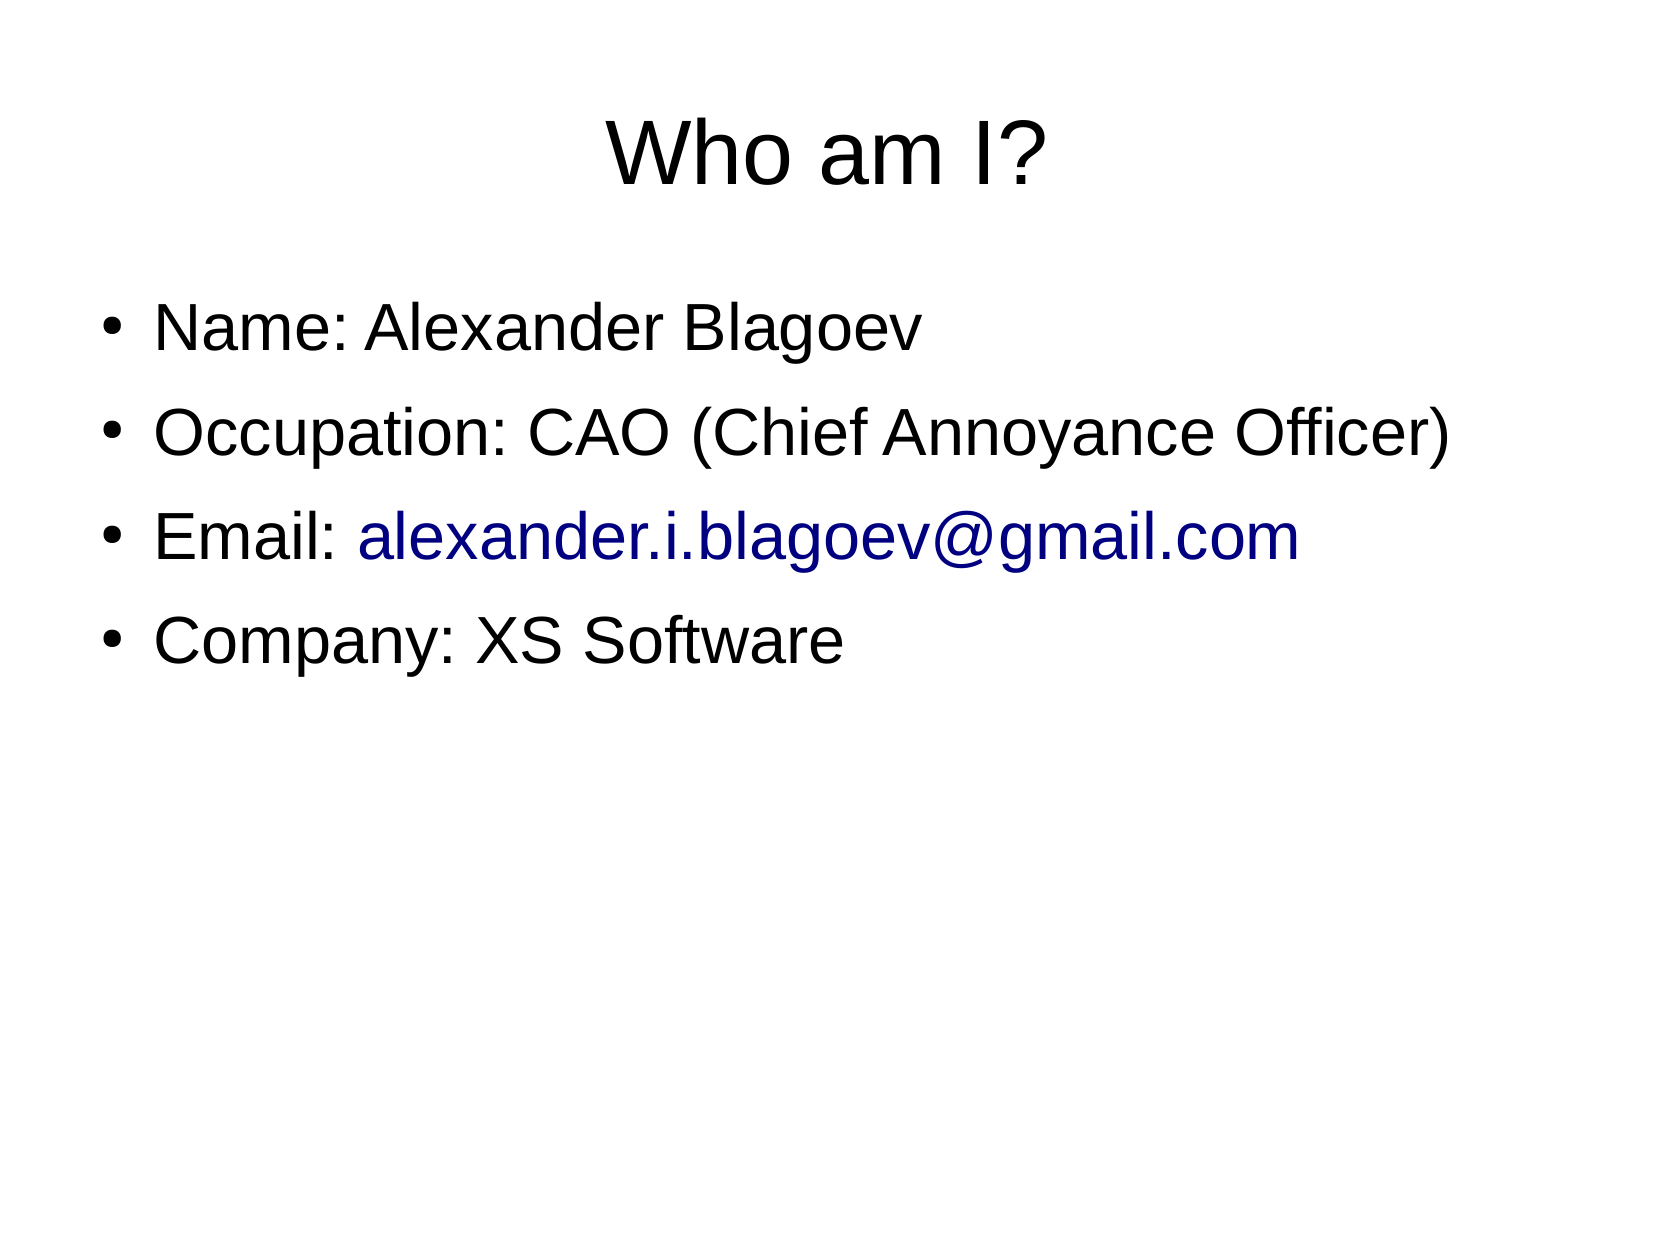

# Who am I?
Name: Alexander Blagoev
Occupation: CAO (Chief Annoyance Officer)
Email: alexander.i.blagoev@gmail.com
Company: XS Software